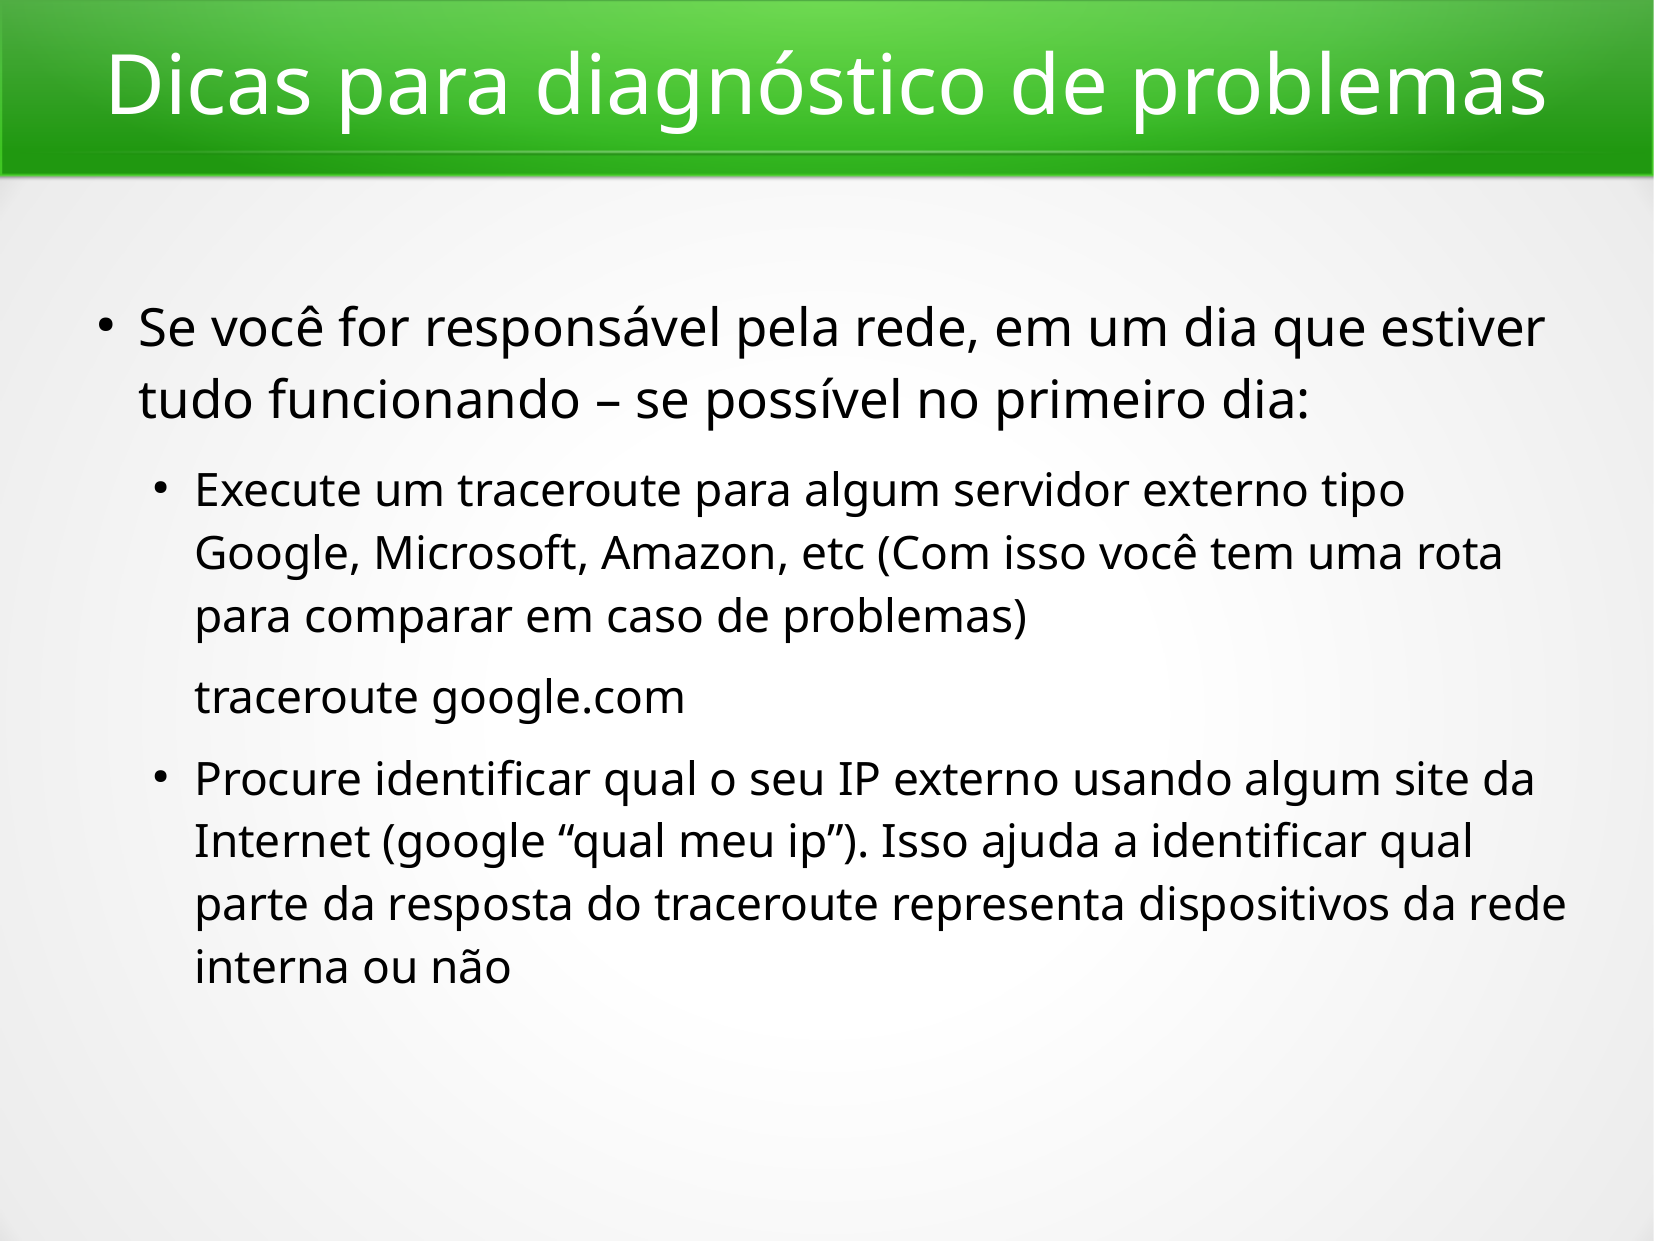

# Dicas para diagnóstico de problemas
Se você for responsável pela rede, em um dia que estiver tudo funcionando – se possível no primeiro dia:
Execute um traceroute para algum servidor externo tipo Google, Microsoft, Amazon, etc (Com isso você tem uma rota para comparar em caso de problemas)
traceroute google.com
Procure identificar qual o seu IP externo usando algum site da Internet (google “qual meu ip”). Isso ajuda a identificar qual parte da resposta do traceroute representa dispositivos da rede interna ou não